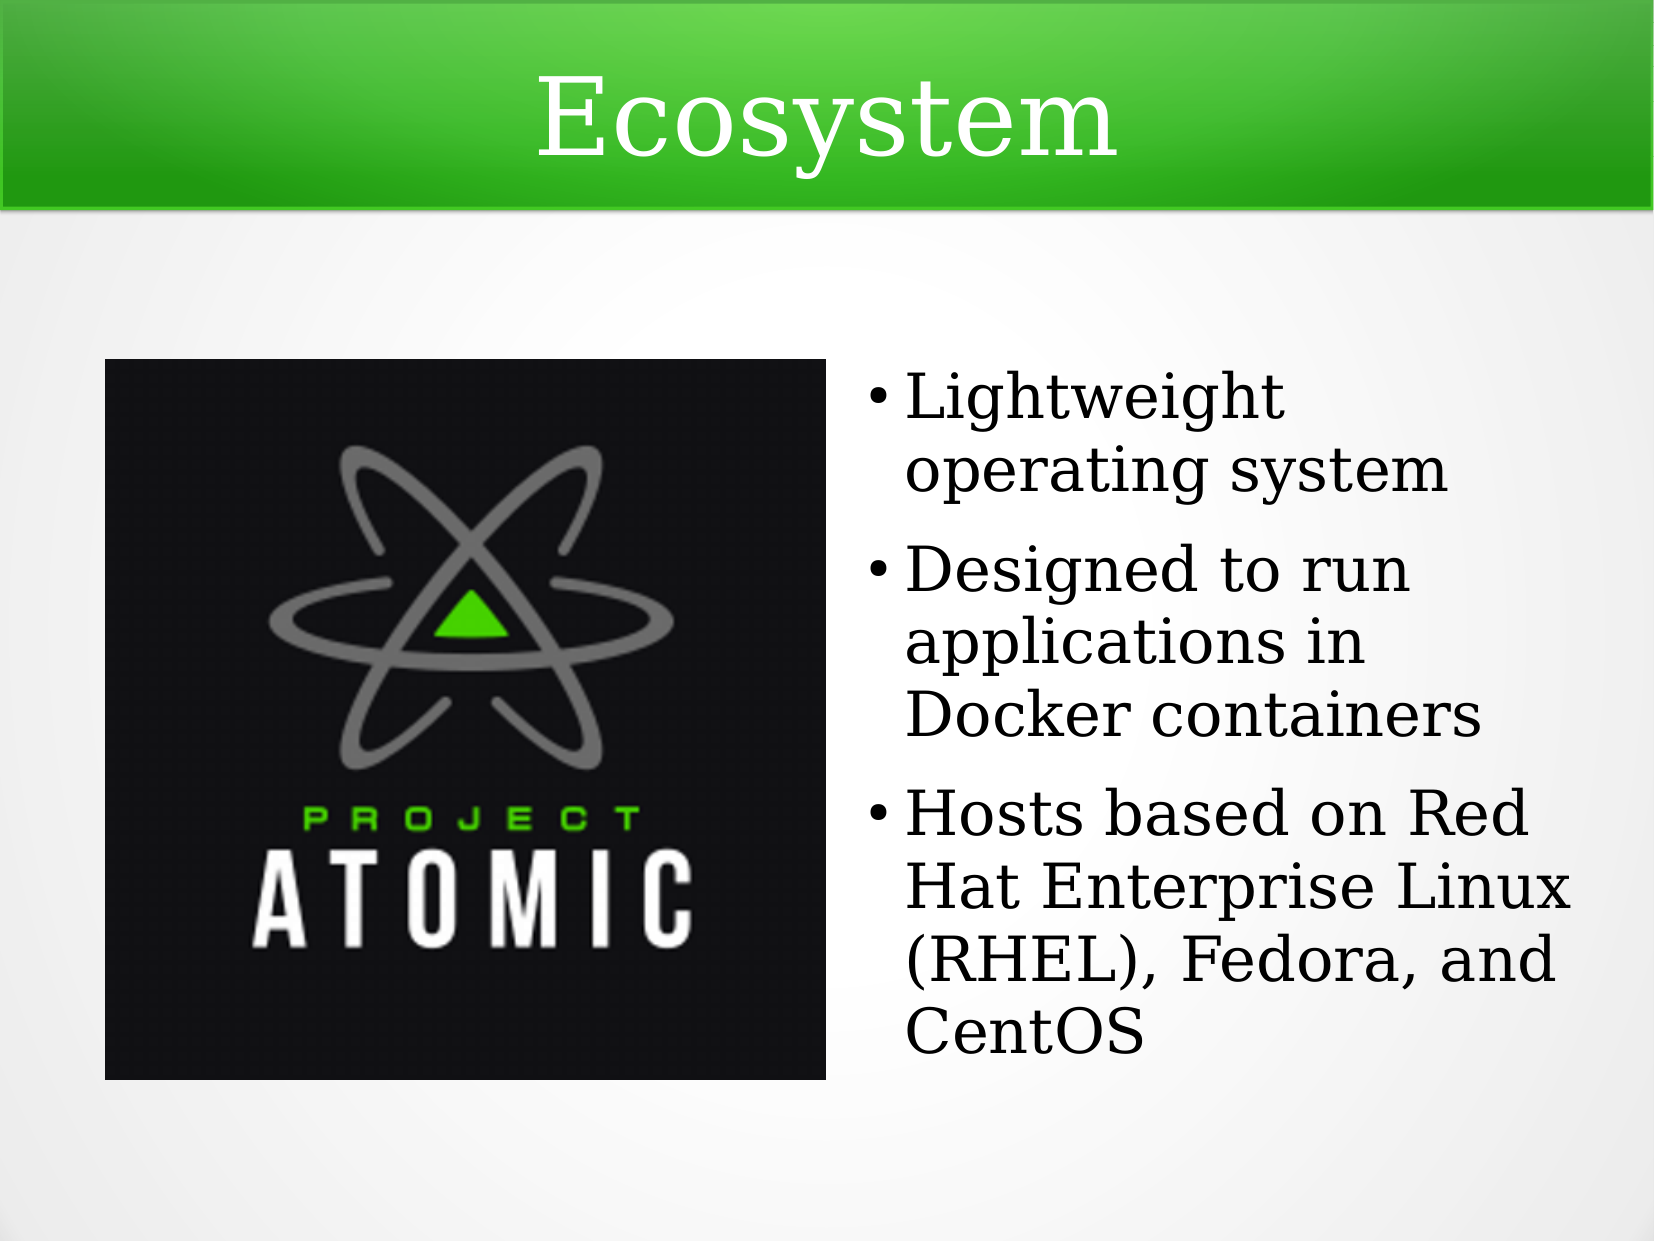

# Ecosystem
Lightweight operating system
Designed to run applications in Docker containers
Hosts based on Red Hat Enterprise Linux (RHEL), Fedora, and CentOS